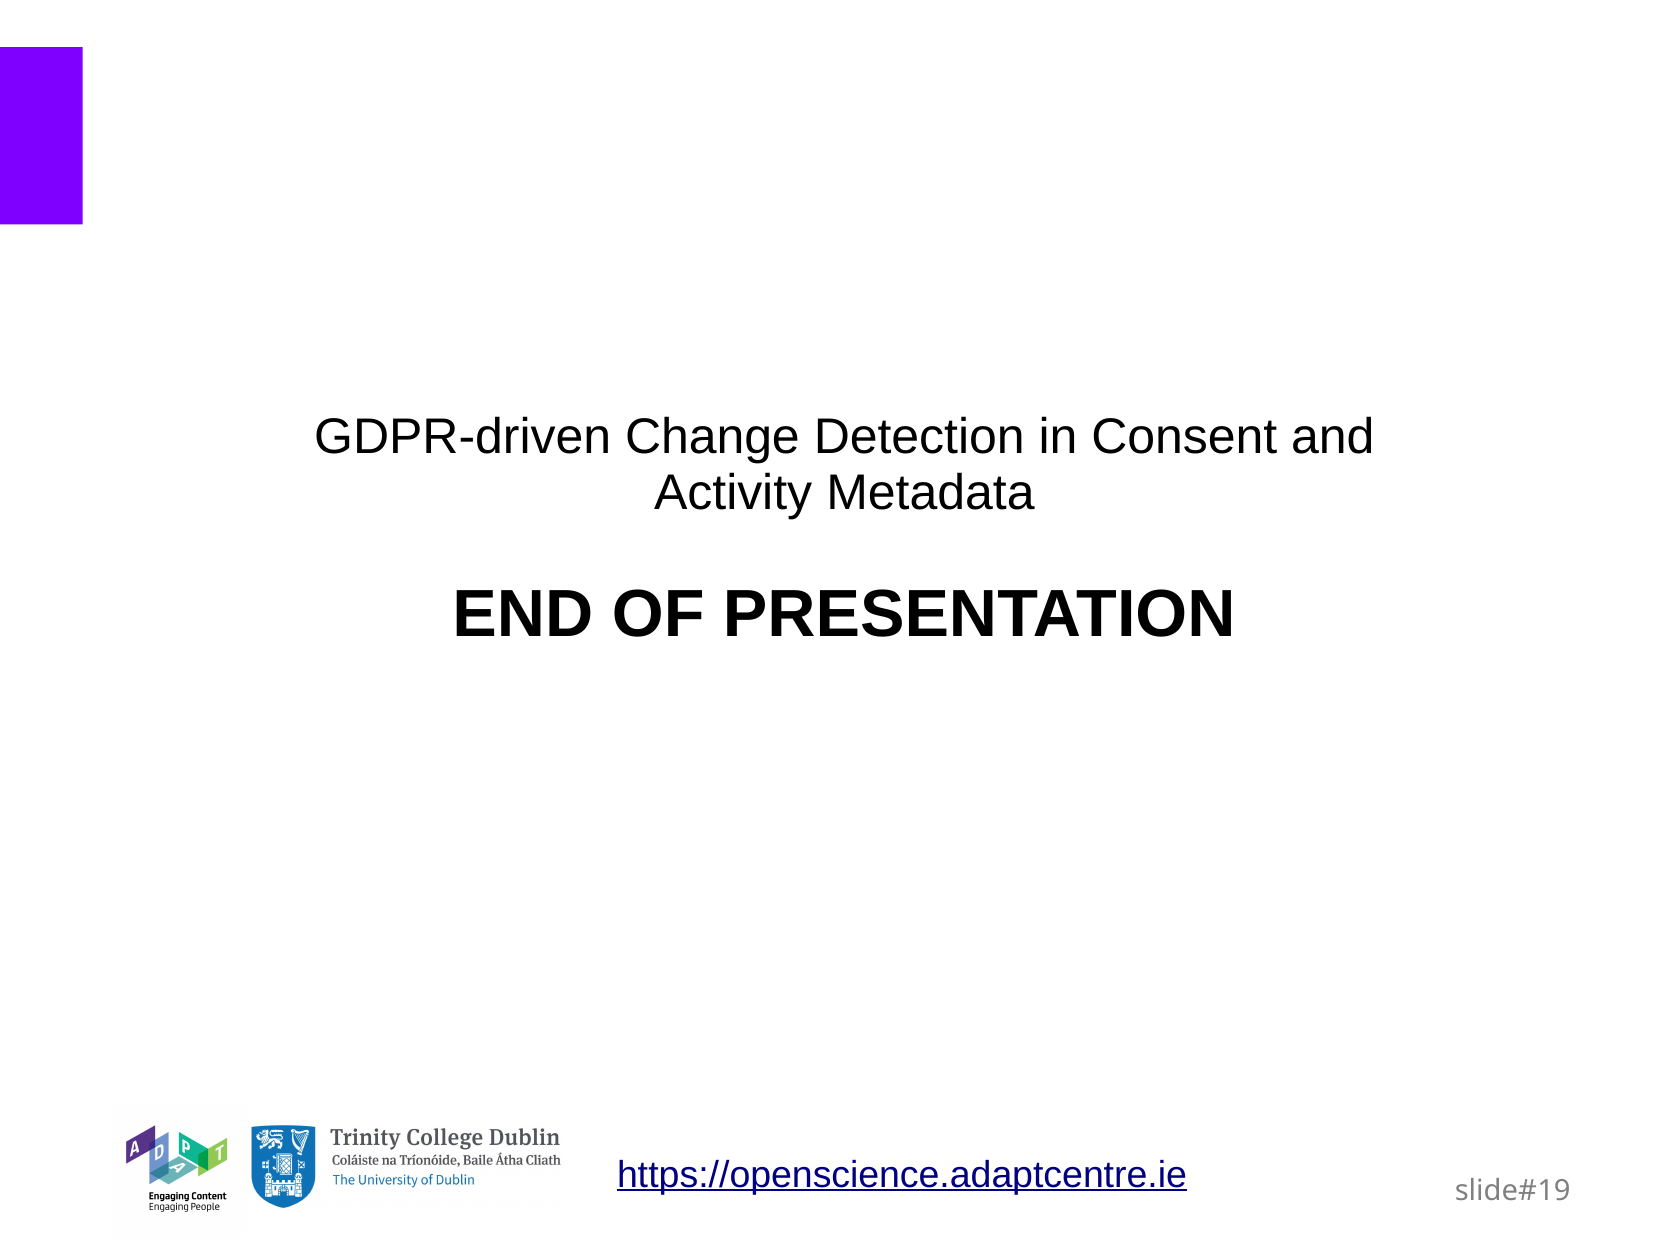

# GDPR-driven Change Detection in Consent and
Activity Metadata
END OF PRESENTATION
19